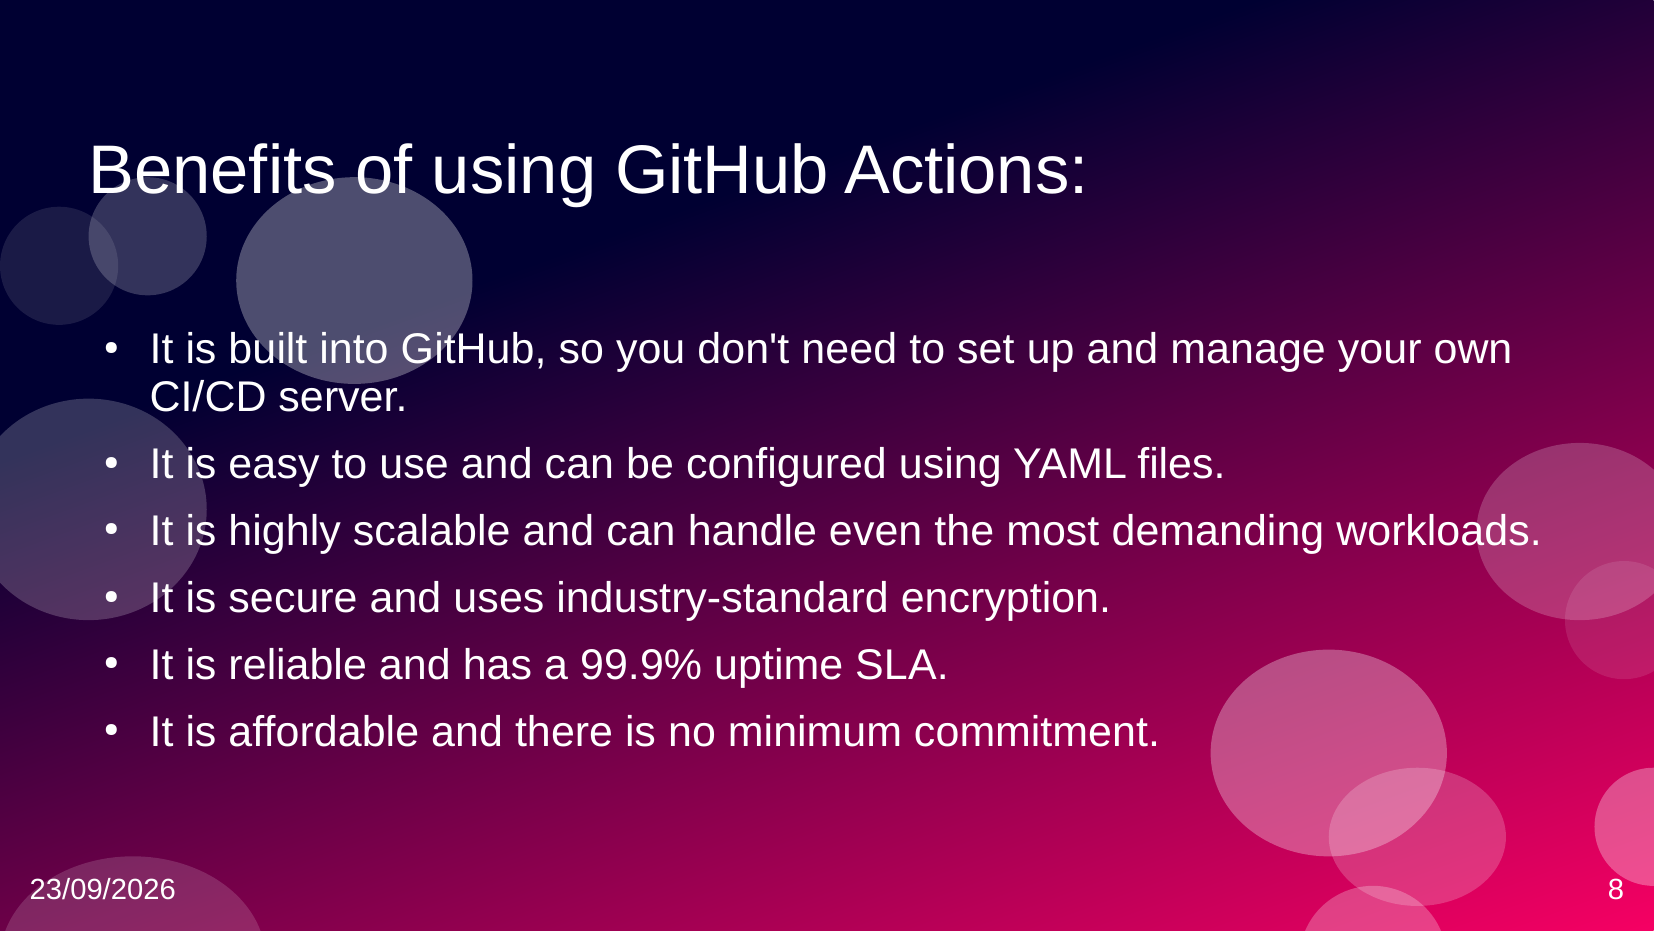

# Benefits of using GitHub Actions:
It is built into GitHub, so you don't need to set up and manage your own CI/CD server.
It is easy to use and can be configured using YAML files.
It is highly scalable and can handle even the most demanding workloads.
It is secure and uses industry-standard encryption.
It is reliable and has a 99.9% uptime SLA.
It is affordable and there is no minimum commitment.
8